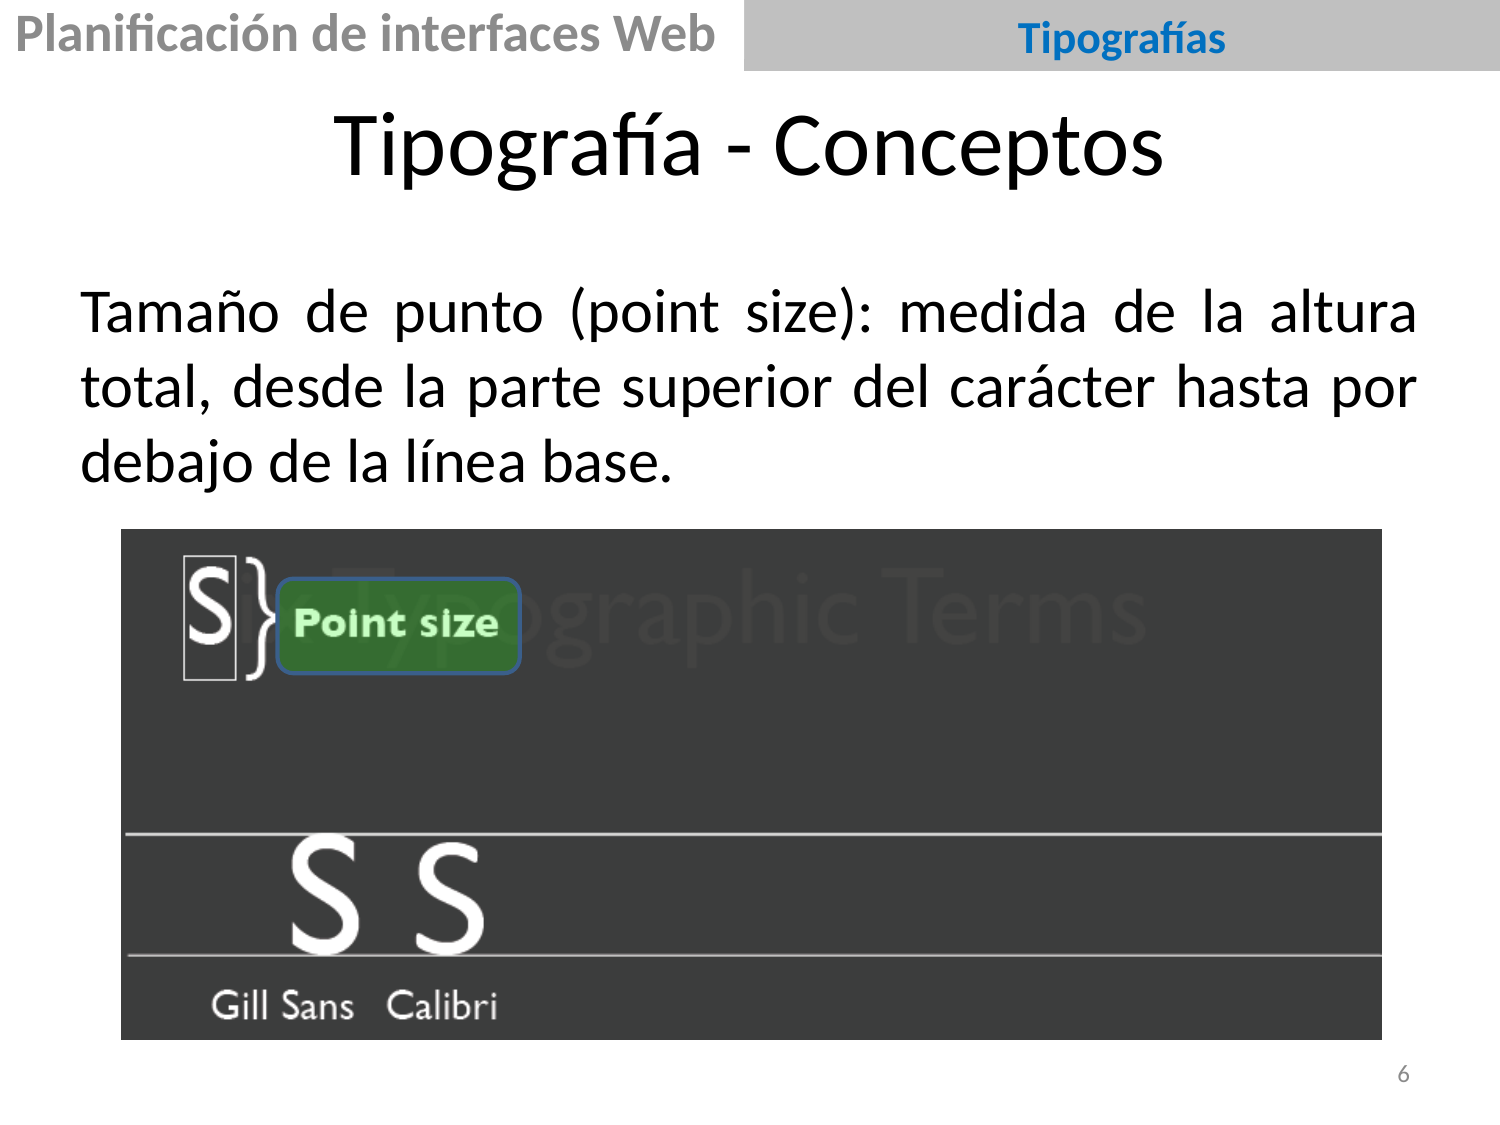

Planificación de interfaces Web
Tipografías
# Tipografía - Conceptos
Tamaño de punto (point size): medida de la altura total, desde la parte superior del carácter hasta por debajo de la línea base.